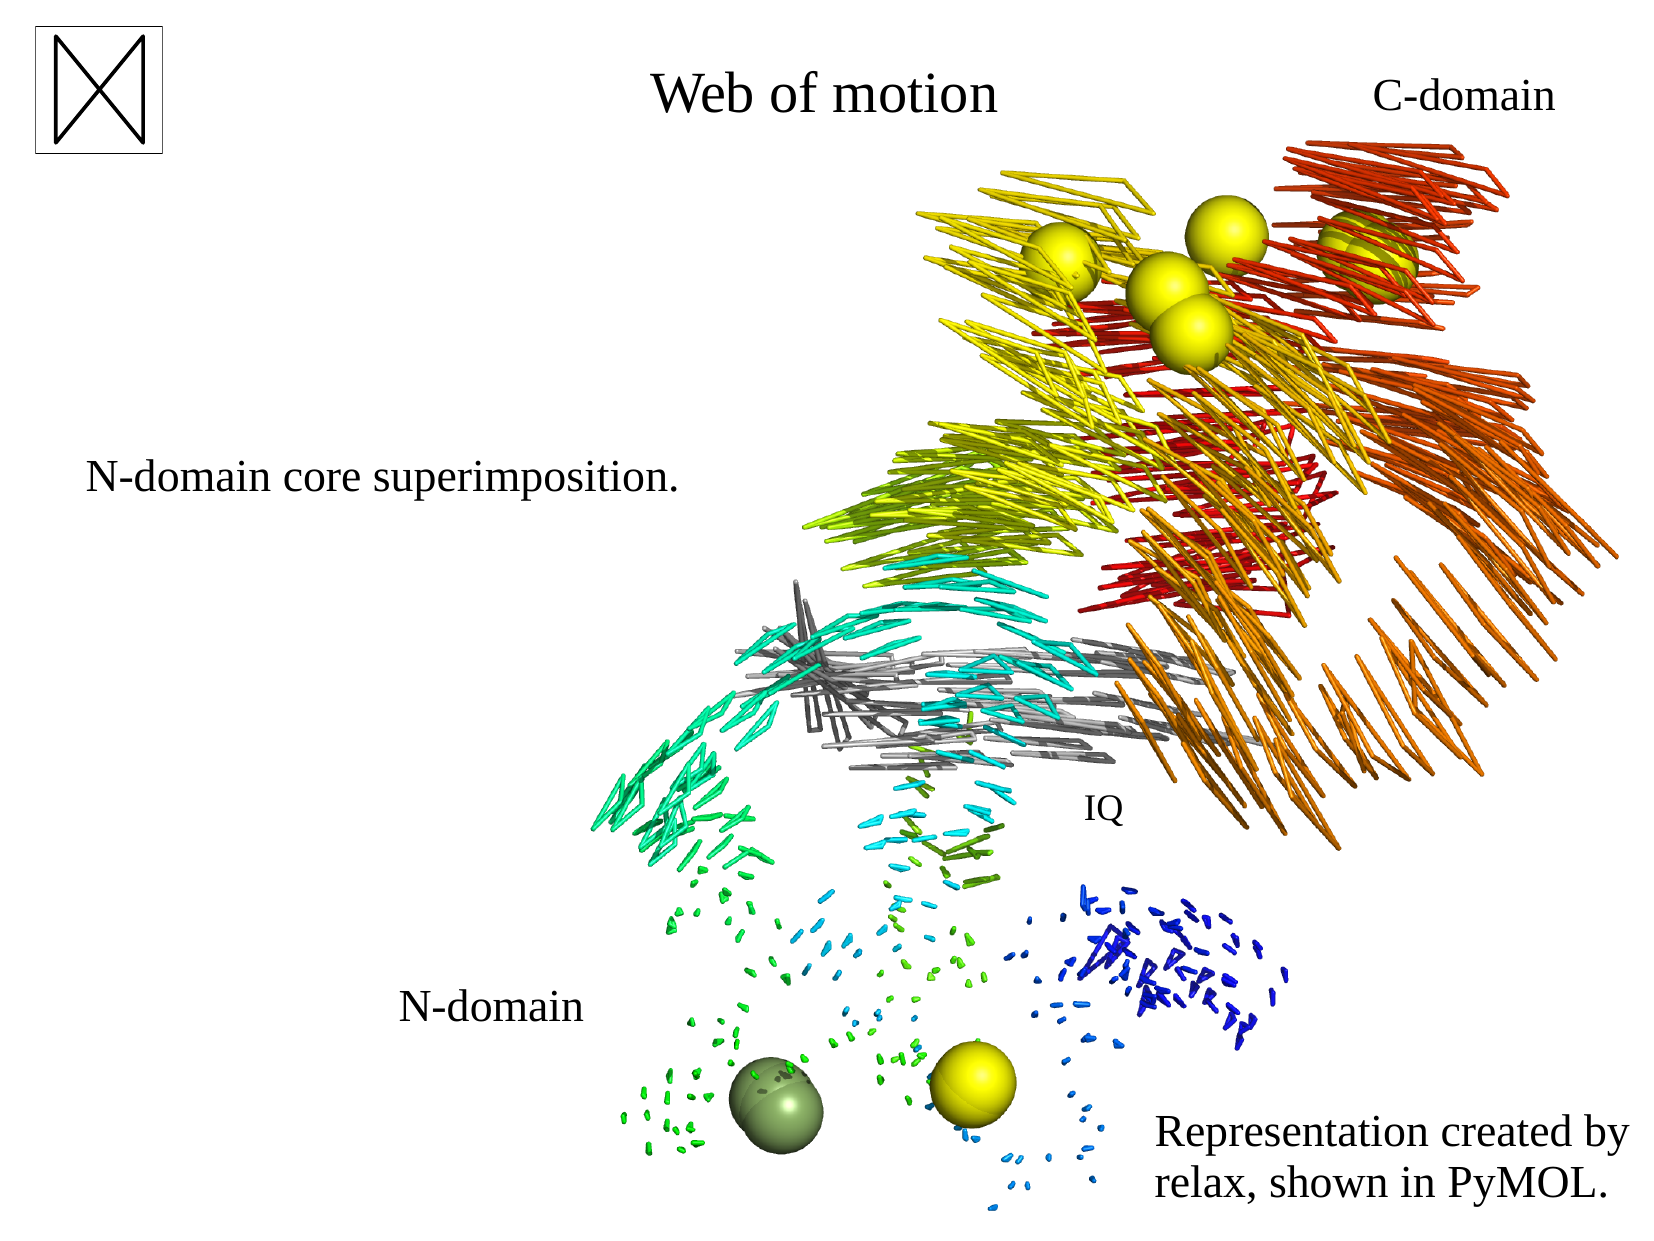

Web of motion
C-domain
N-domain core superimposition.
IQ
N-domain
Representation created by relax, shown in PyMOL.